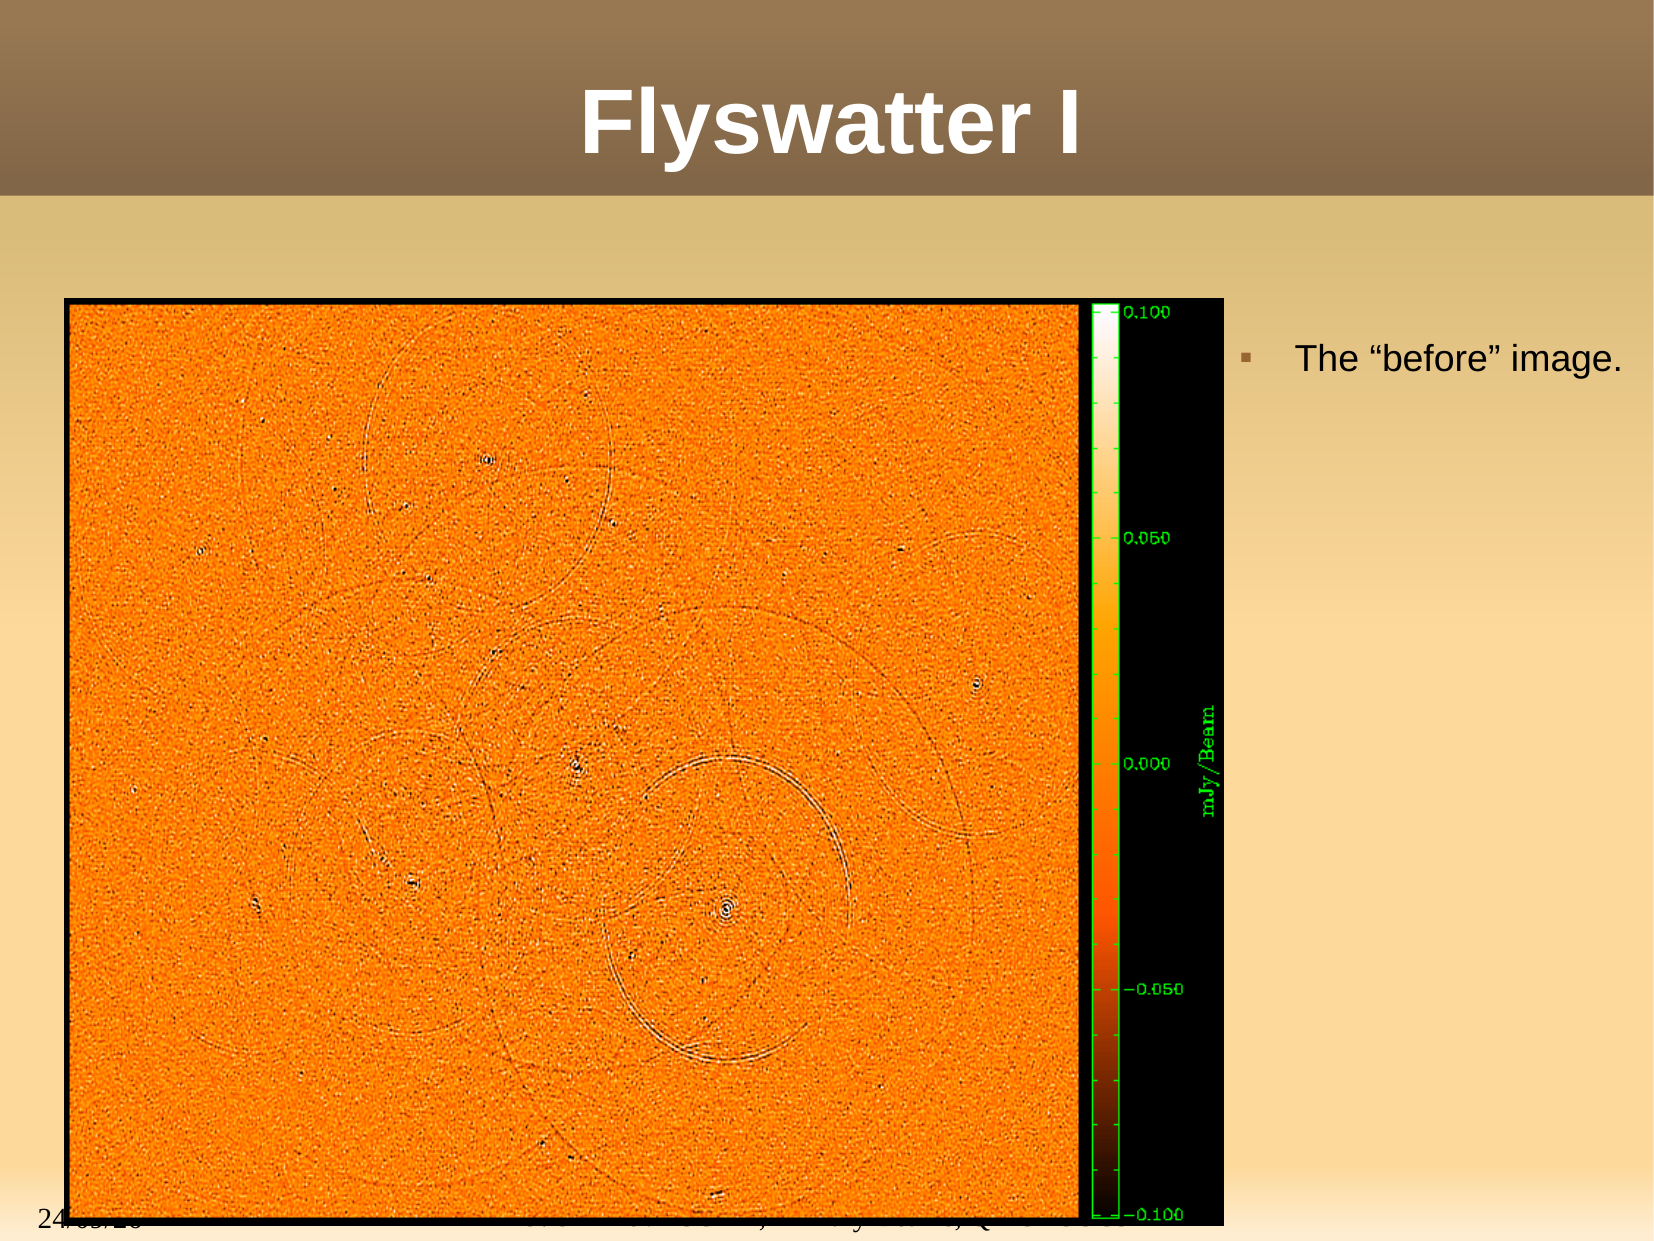

# Flyswatter I
The “before” image.
O. Smirnov - 3C147, Primary Beams, QMC - 3GC3